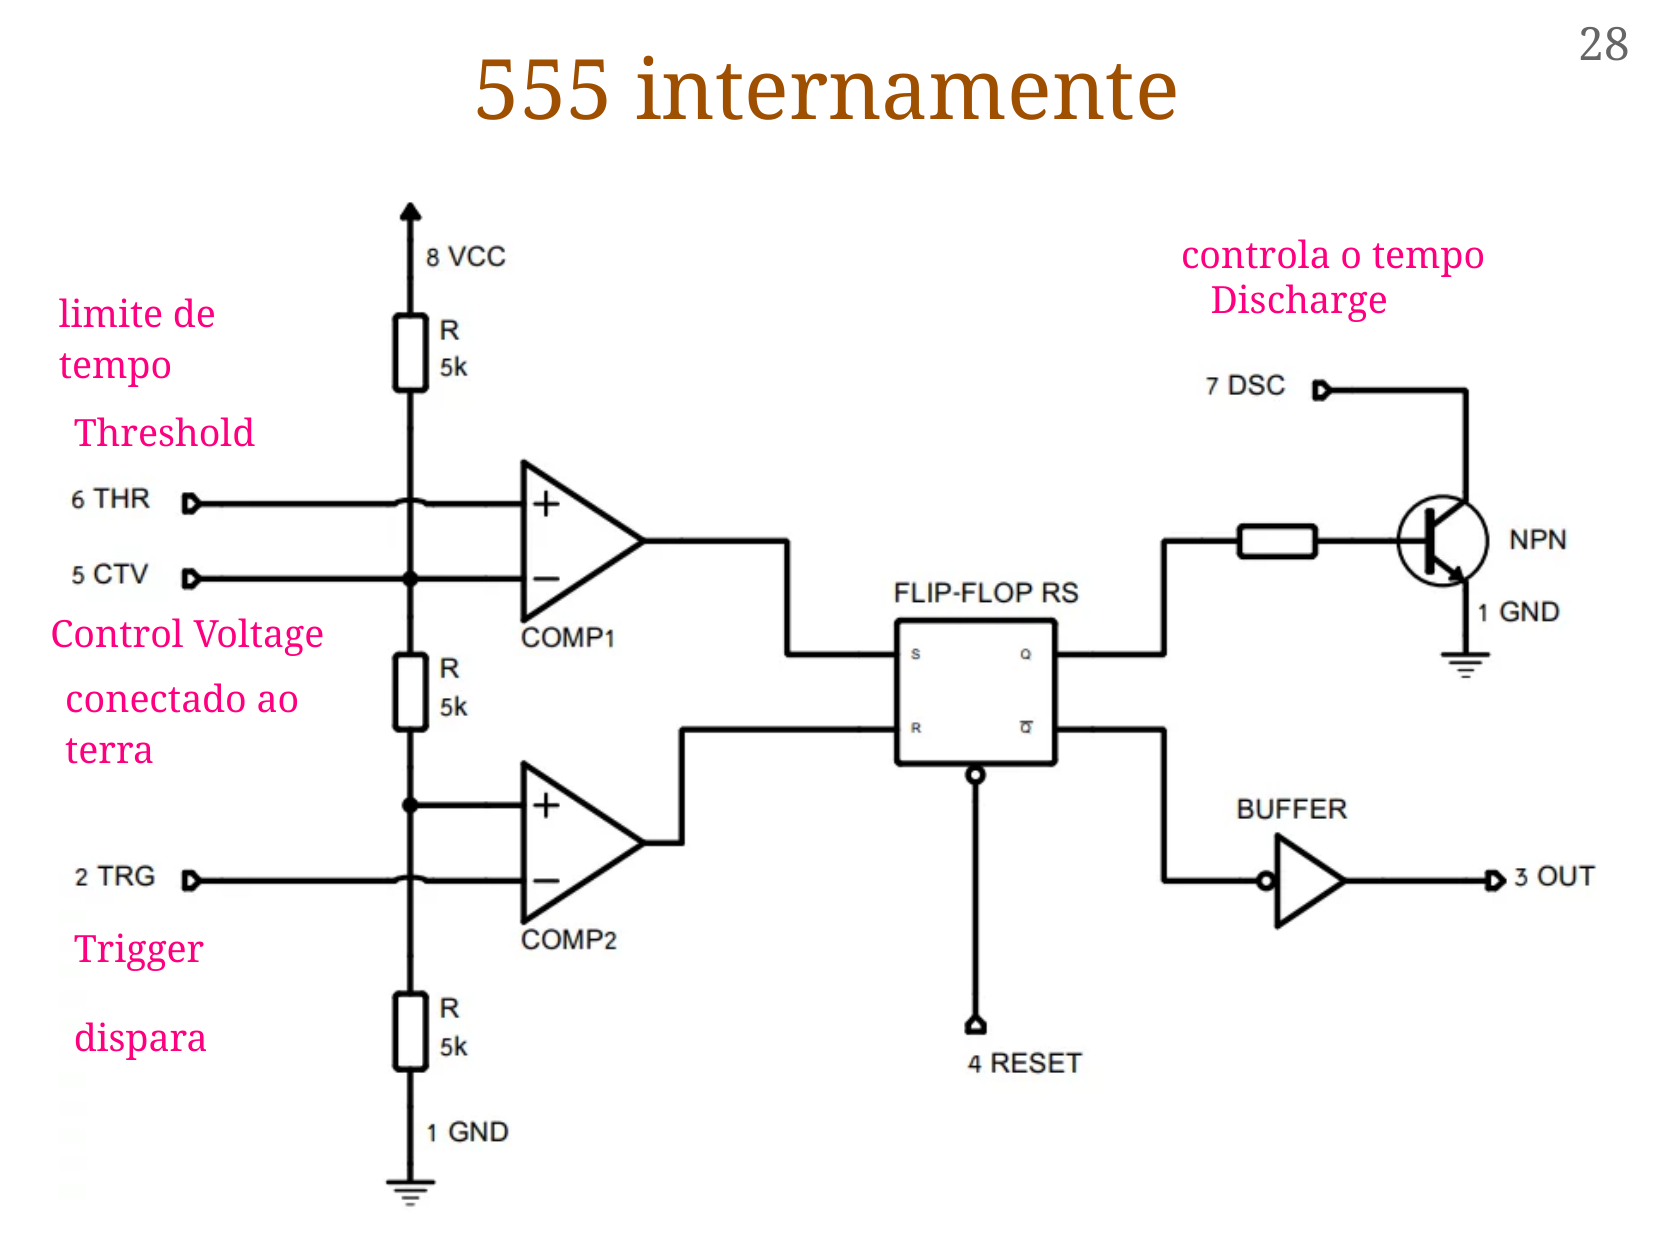

28
# 555 internamente
controla o tempo
Discharge
limite de tempo
Threshold
Control Voltage
conectado ao terra
Trigger
dispara